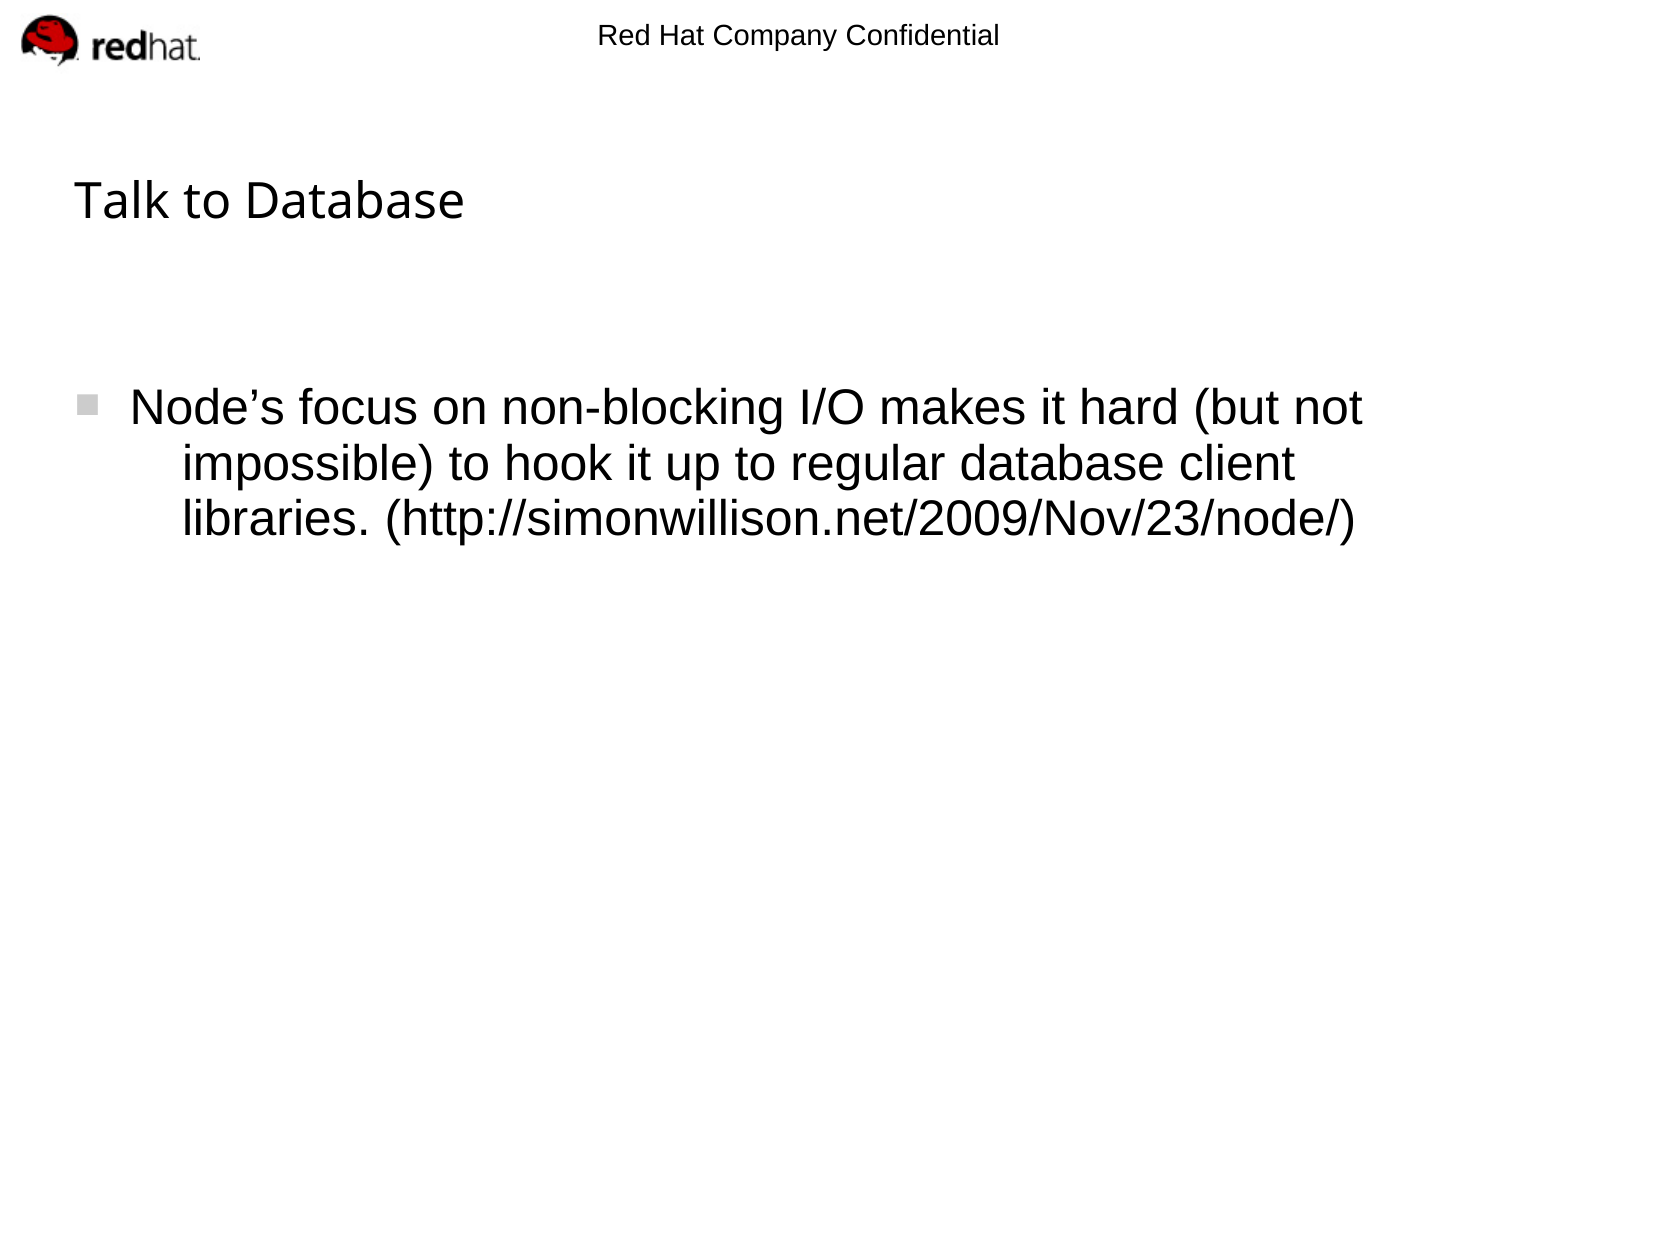

# Talk to Database
Node’s focus on non-blocking I/O makes it hard (but not impossible) to hook it up to regular database client libraries. (http://simonwillison.net/2009/Nov/23/node/)